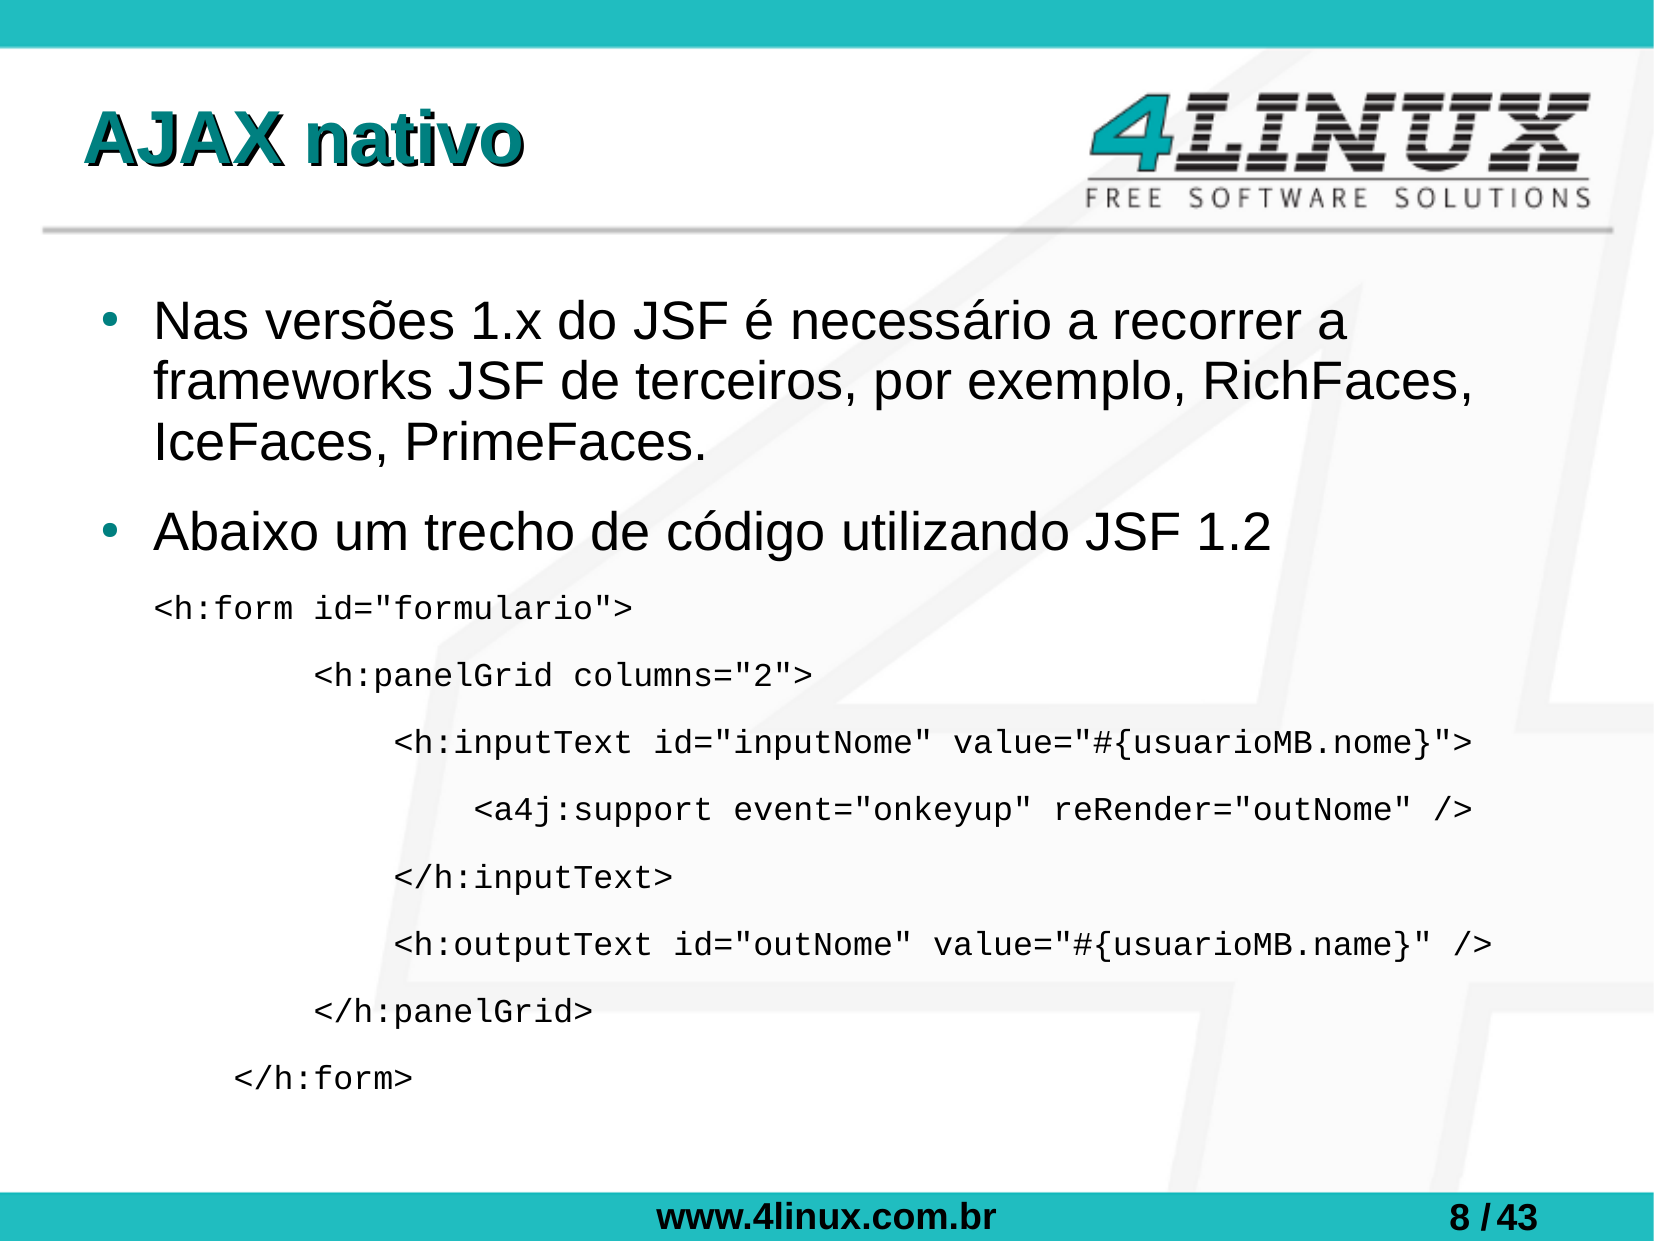

# AJAX nativo
Nas versões 1.x do JSF é necessário a recorrer a frameworks JSF de terceiros, por exemplo, RichFaces, IceFaces, PrimeFaces.
Abaixo um trecho de código utilizando JSF 1.2
<h:form id="formulario">
 <h:panelGrid columns="2">
 <h:inputText id="inputNome" value="#{usuarioMB.nome}">
 <a4j:support event="onkeyup" reRender="outNome" />
 </h:inputText>
 <h:outputText id="outNome" value="#{usuarioMB.name}" />
 </h:panelGrid>
 </h:form>